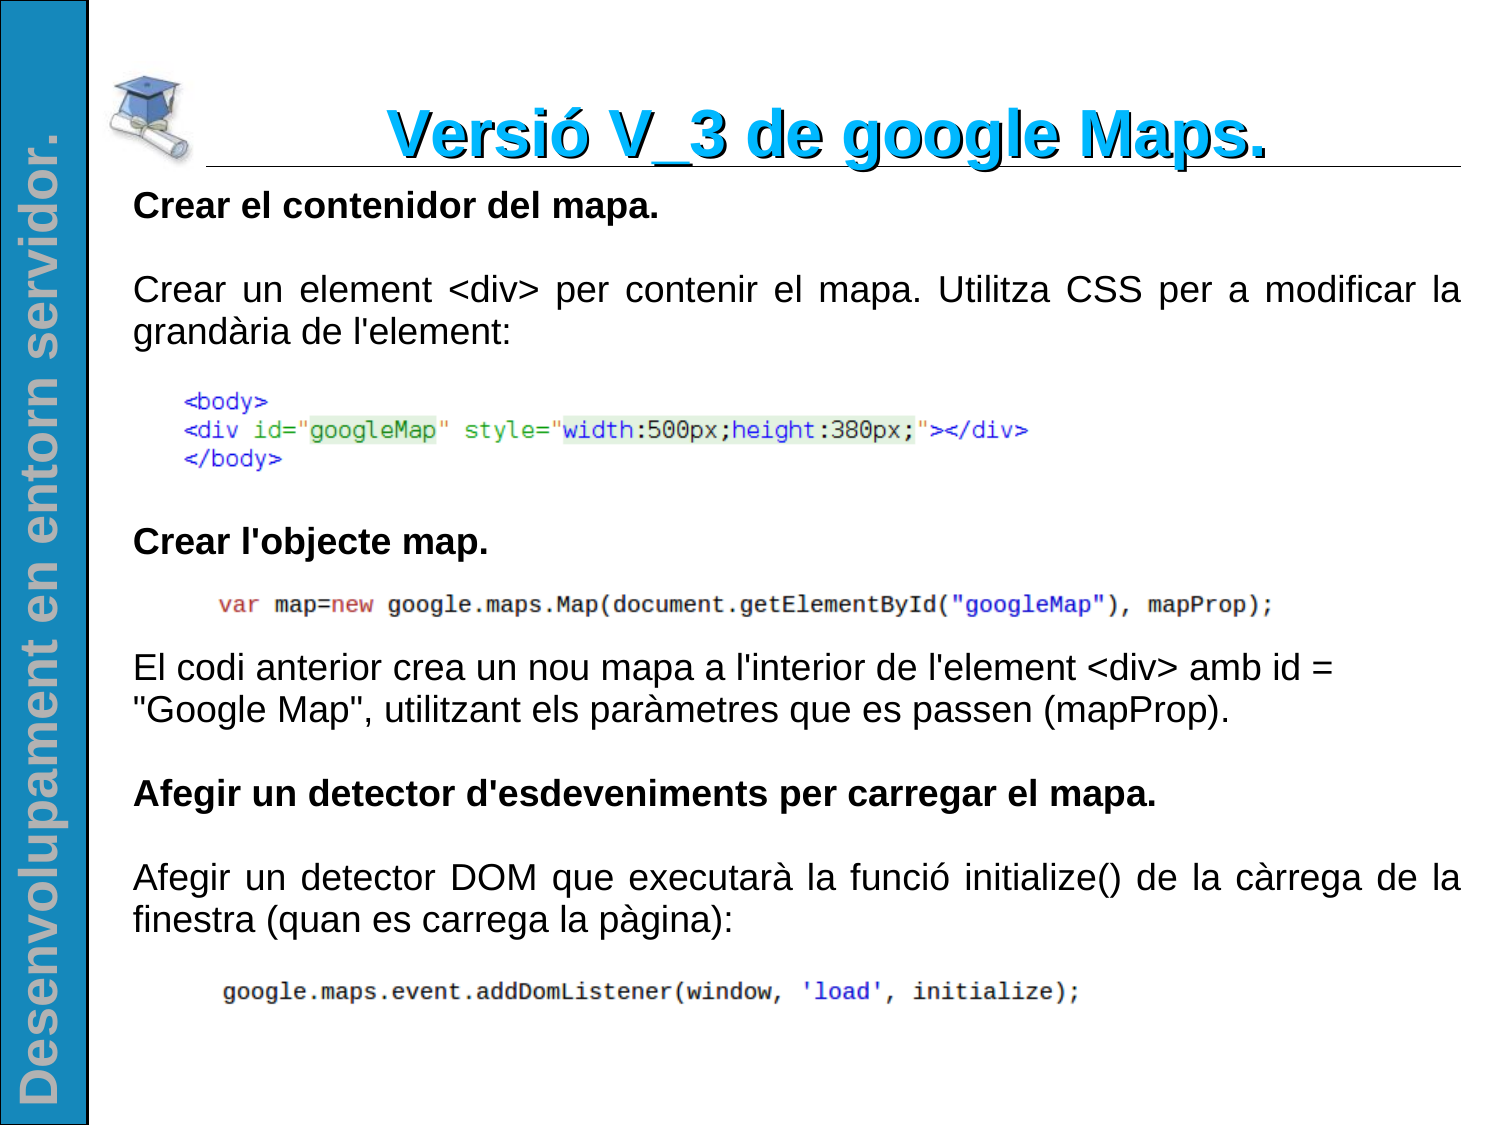

# Versió V_3 de google Maps.
Crear el contenidor del mapa.
Crear un element <div> per contenir el mapa. Utilitza CSS per a modificar la grandària de l'element:
Crear l'objecte map.
El codi anterior crea un nou mapa a l'interior de l'element <div> amb id = "Google Map", utilitzant els paràmetres que es passen (mapProp).
Afegir un detector d'esdeveniments per carregar el mapa.
Afegir un detector DOM que executarà la funció initialize() de la càrrega de la finestra (quan es carrega la pàgina):